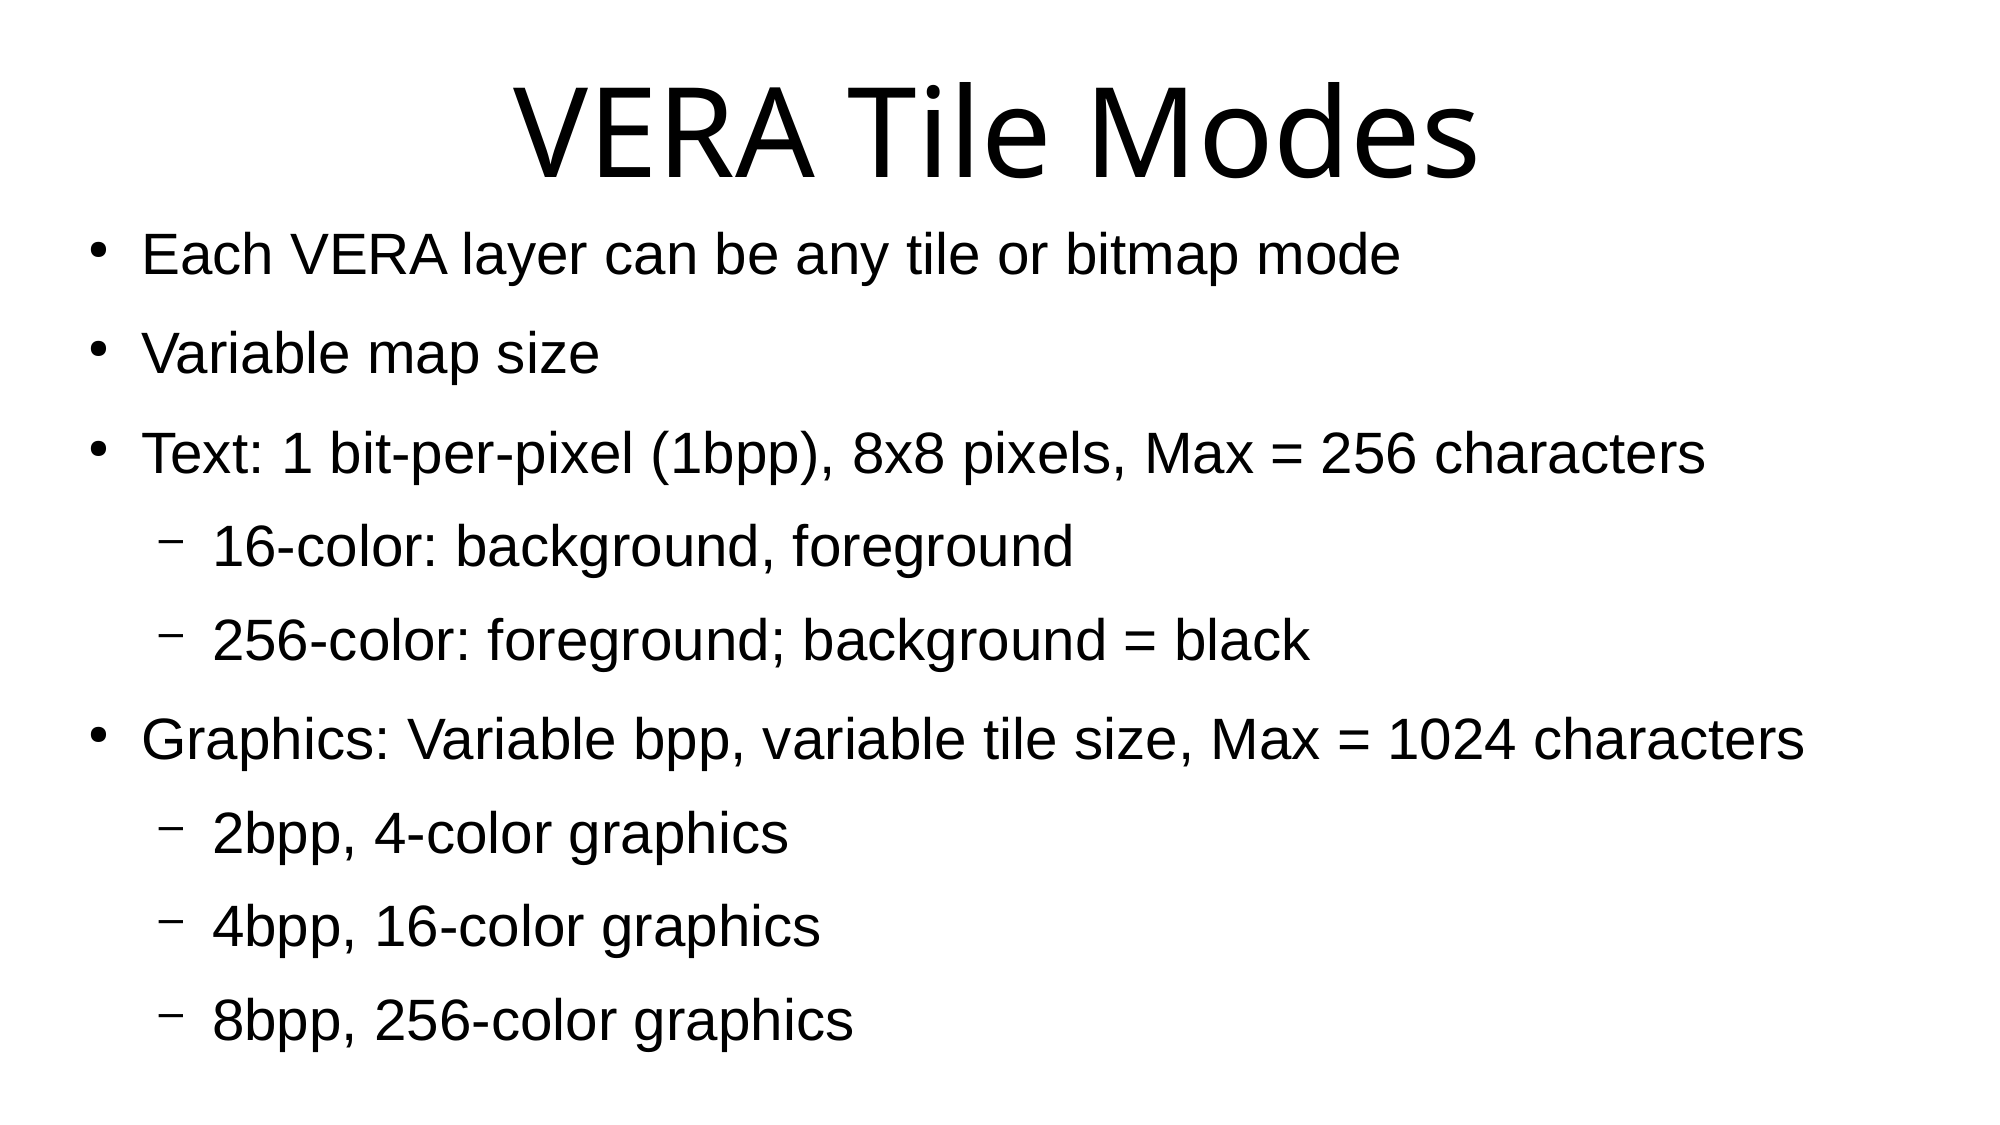

VERA Tile Modes
# Each VERA layer can be any tile or bitmap mode
Variable map size
Text: 1 bit-per-pixel (1bpp), 8x8 pixels, Max = 256 characters
16-color: background, foreground
256-color: foreground; background = black
Graphics: Variable bpp, variable tile size, Max = 1024 characters
2bpp, 4-color graphics
4bpp, 16-color graphics
8bpp, 256-color graphics